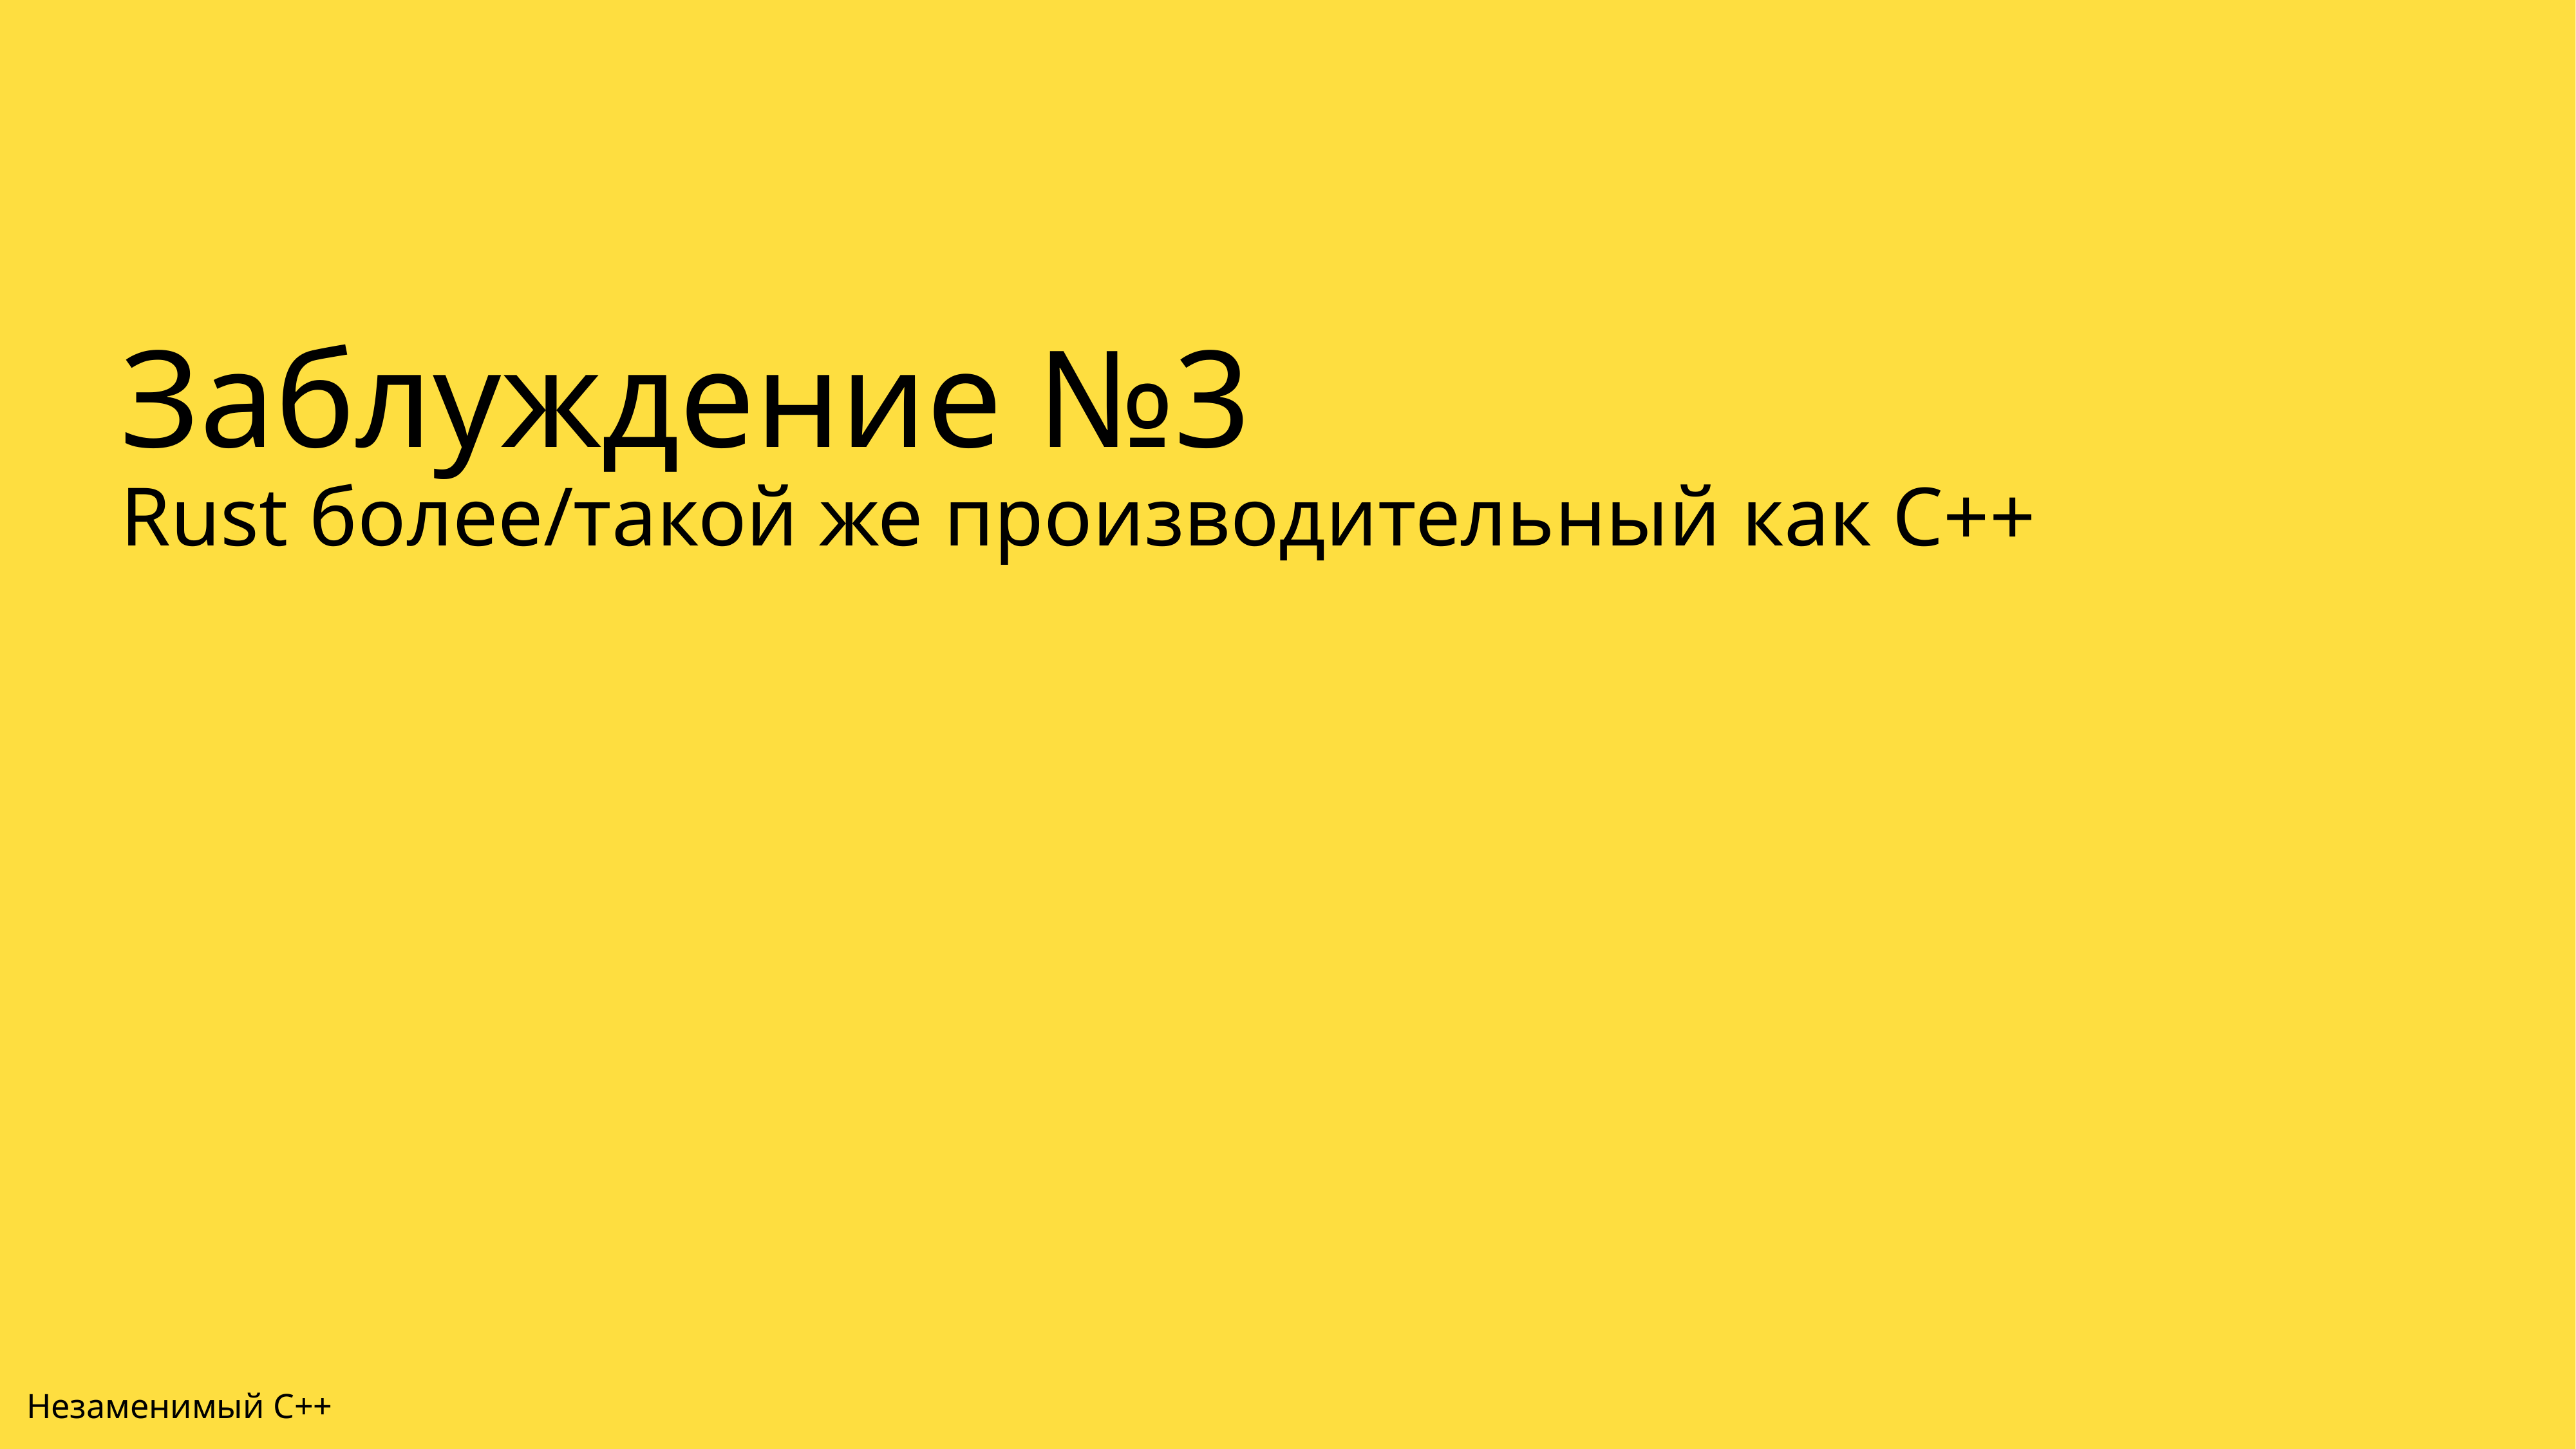

# Заблуждение №3 Rust более/такой же производительный как C++
Незаменимый C++